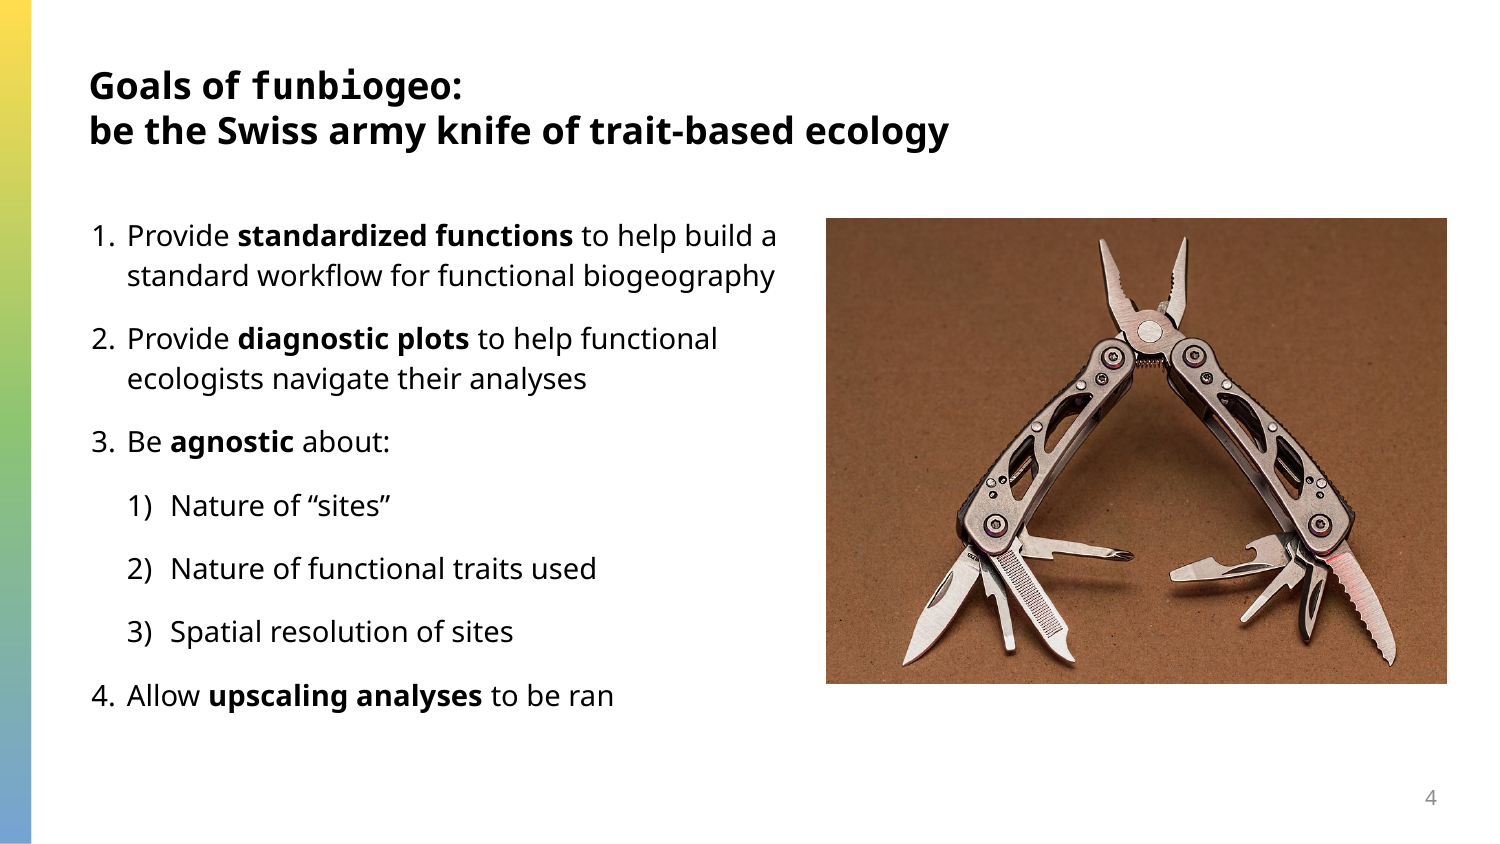

# Goals of funbiogeo: be the Swiss army knife of trait-based ecology
Provide standardized functions to help build a standard workflow for functional biogeography
Provide diagnostic plots to help functional ecologists navigate their analyses
Be agnostic about:
 Nature of “sites”
 Nature of functional traits used
 Spatial resolution of sites
Allow upscaling analyses to be ran
4